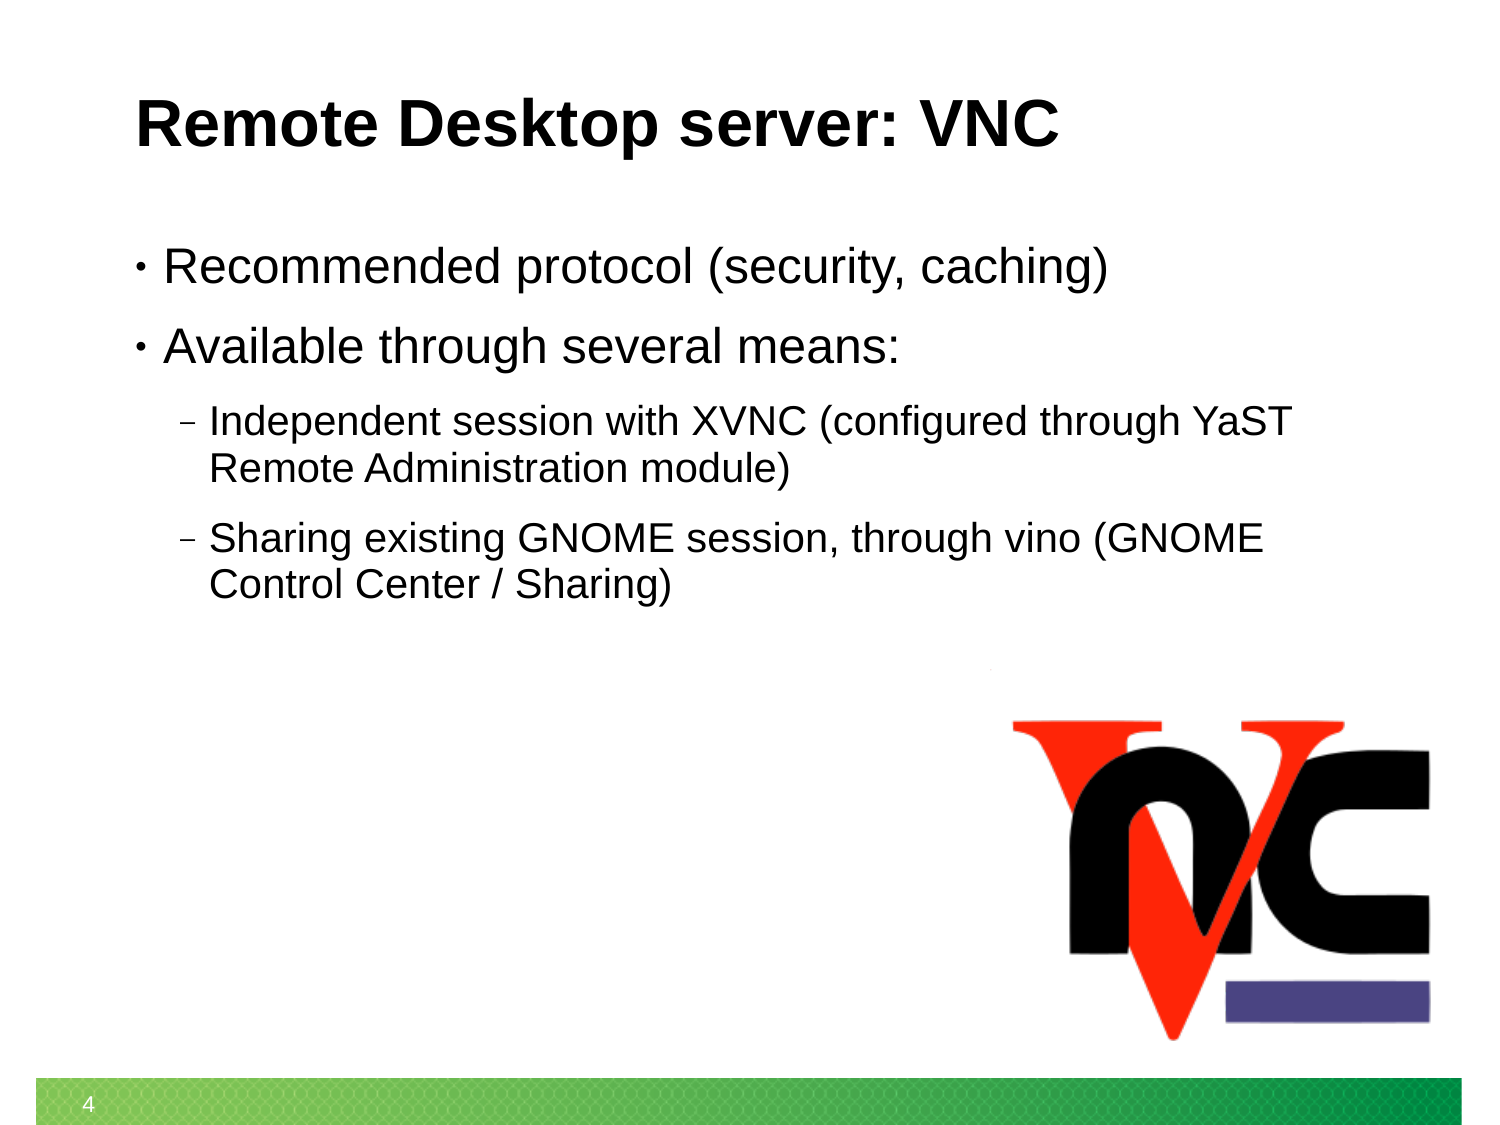

# Remote Desktop server: VNC
Recommended protocol (security, caching)
Available through several means:
Independent session with XVNC (configured through YaST Remote Administration module)
Sharing existing GNOME session, through vino (GNOME Control Center / Sharing)